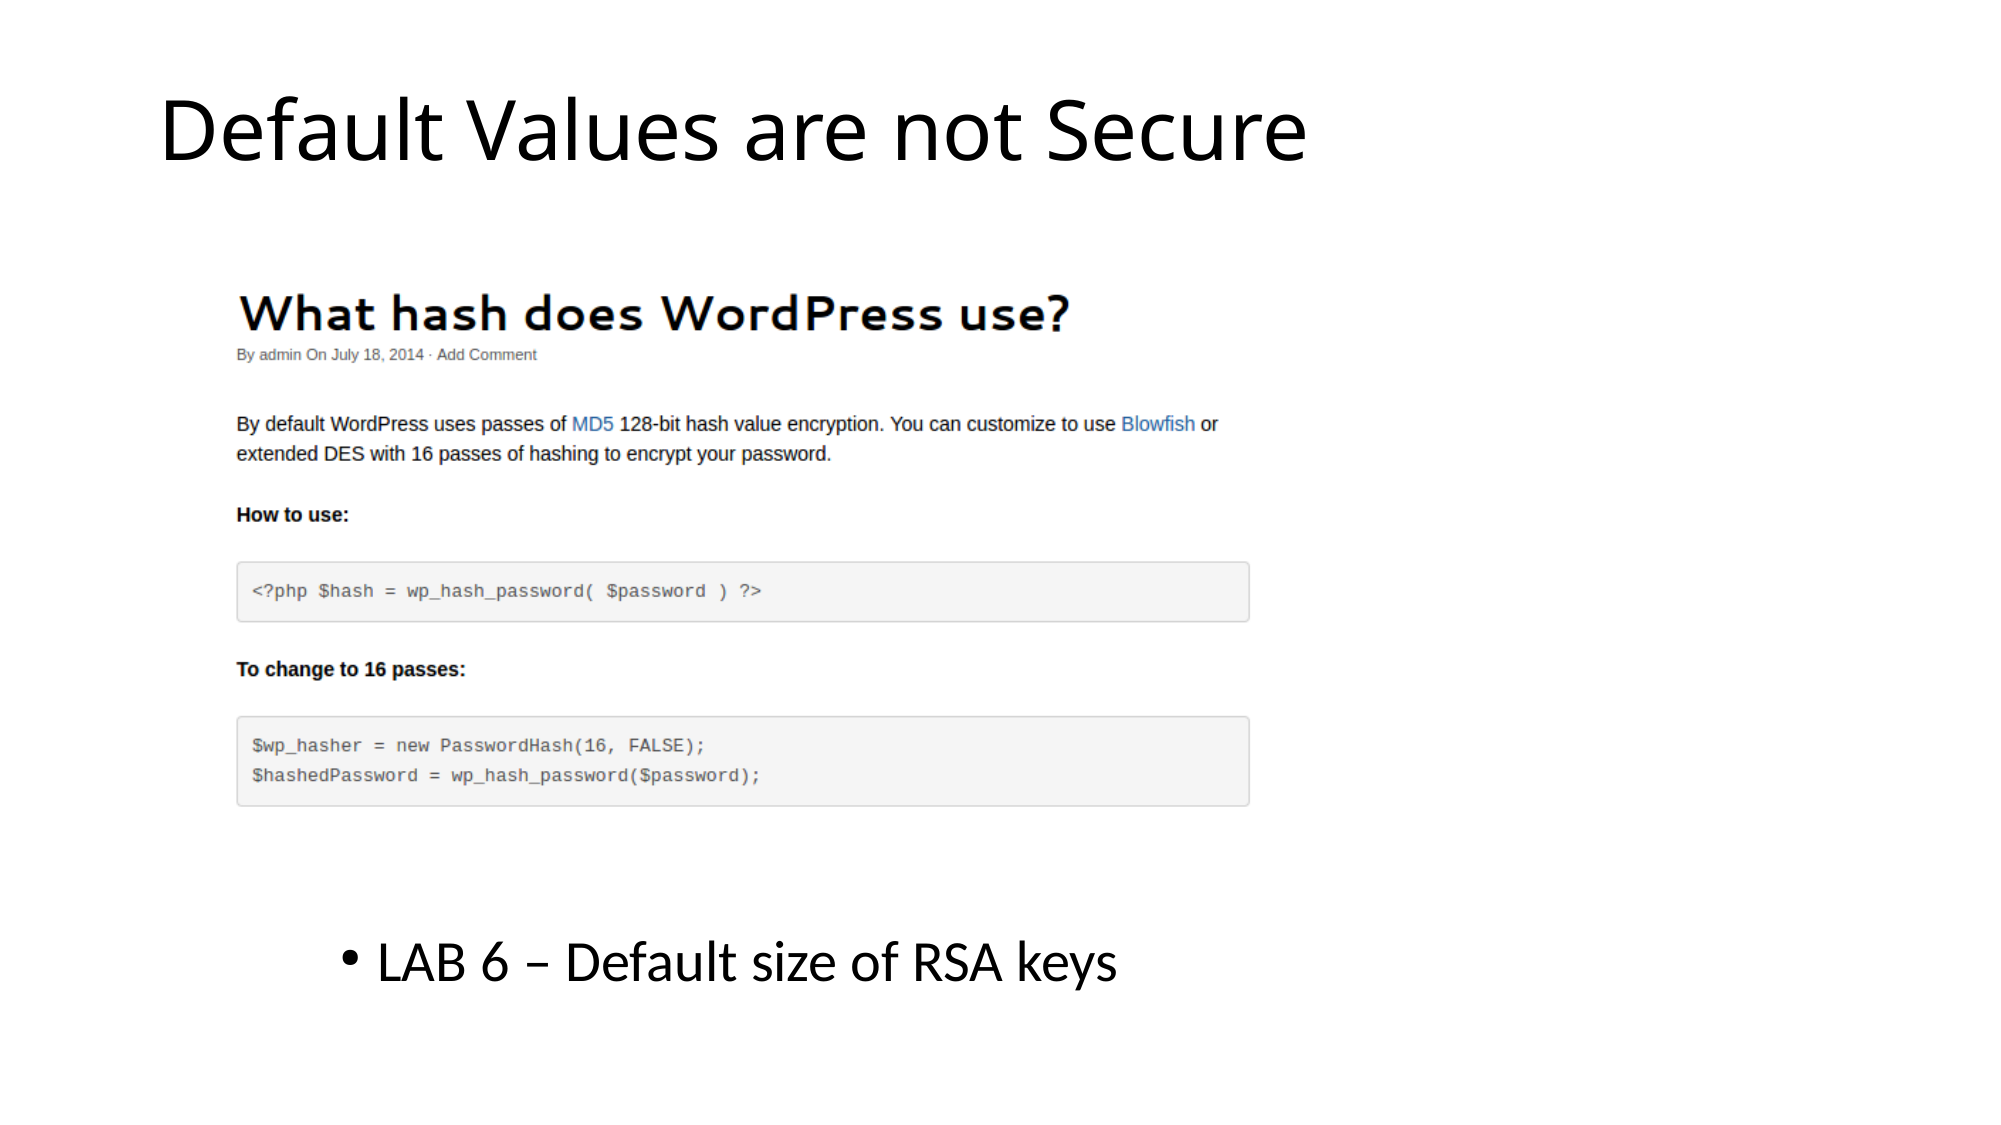

# Default Values are not Secure
LAB 6 – Default size of RSA keys